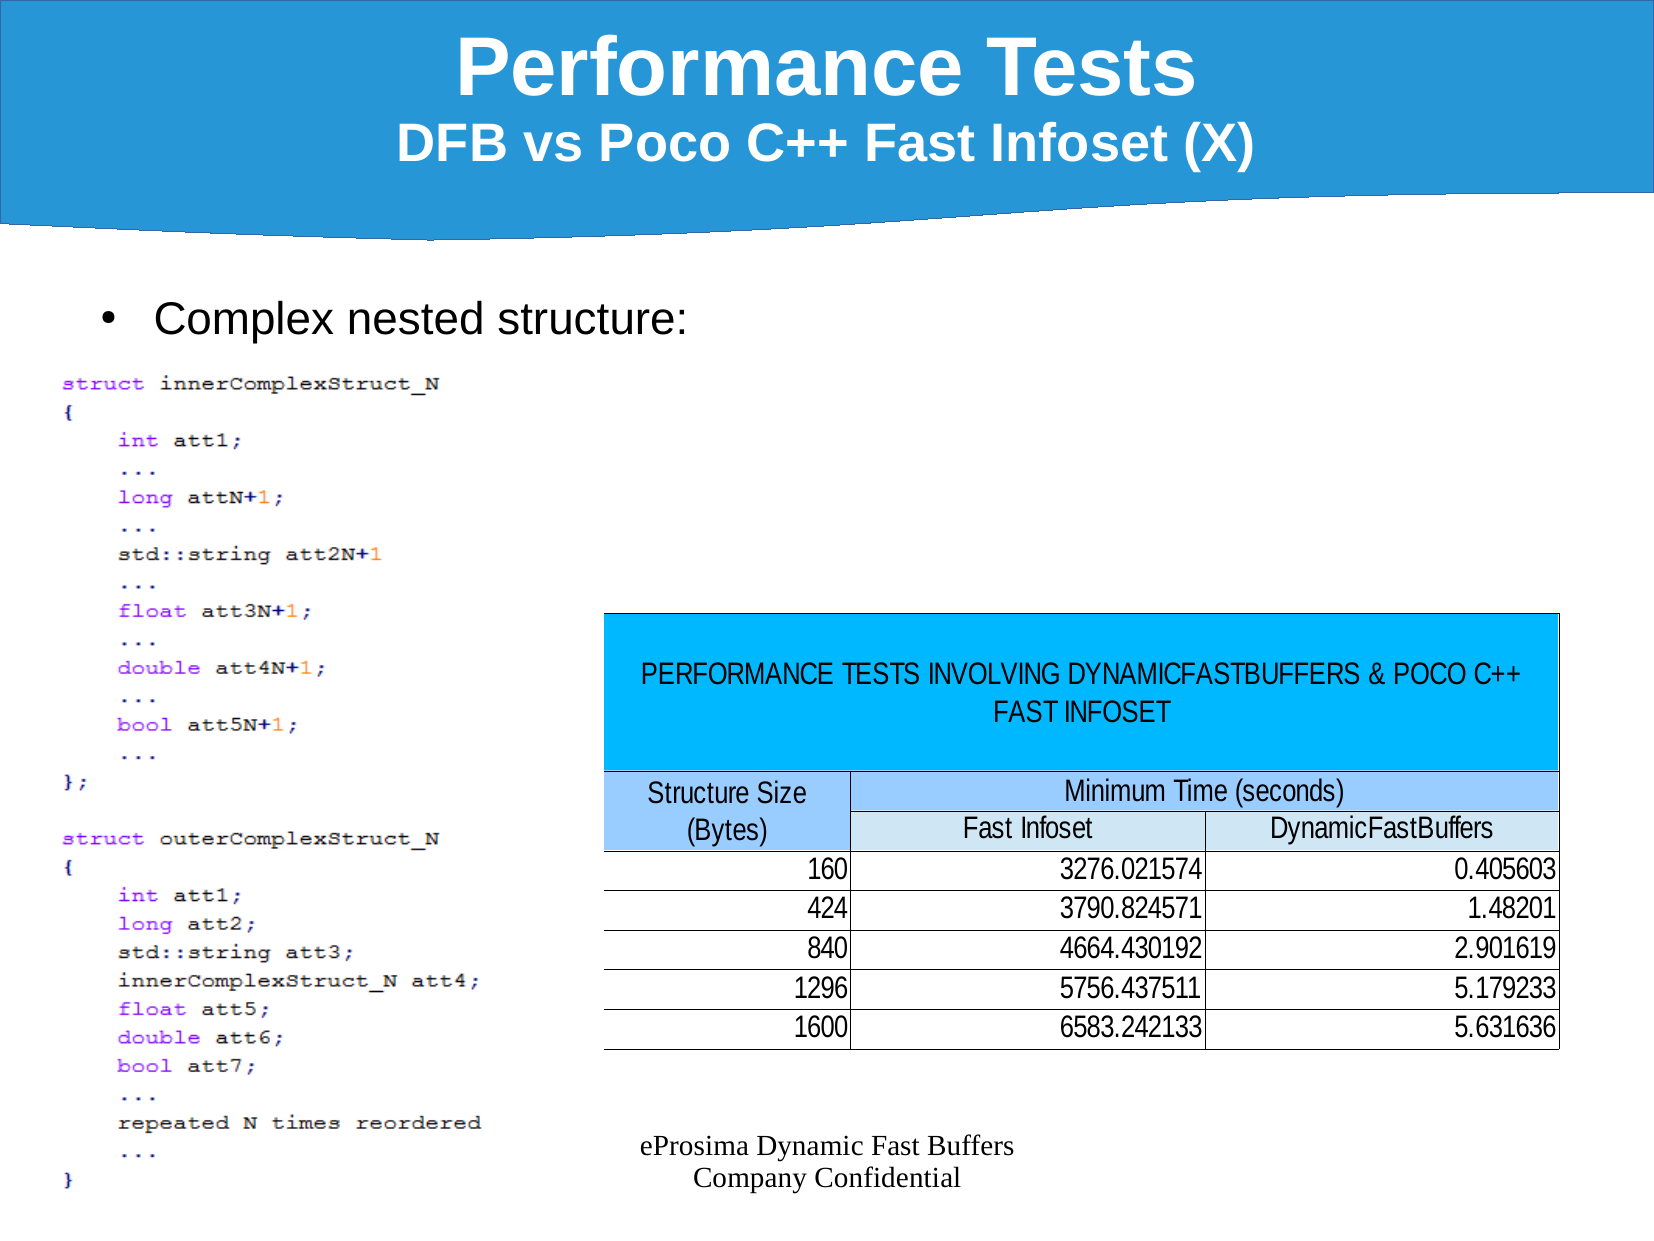

Performance Tests
DFB vs Poco C++ Fast Infoset (X)
# Complex nested structure:
eProsima Dynamic Fast Buffers